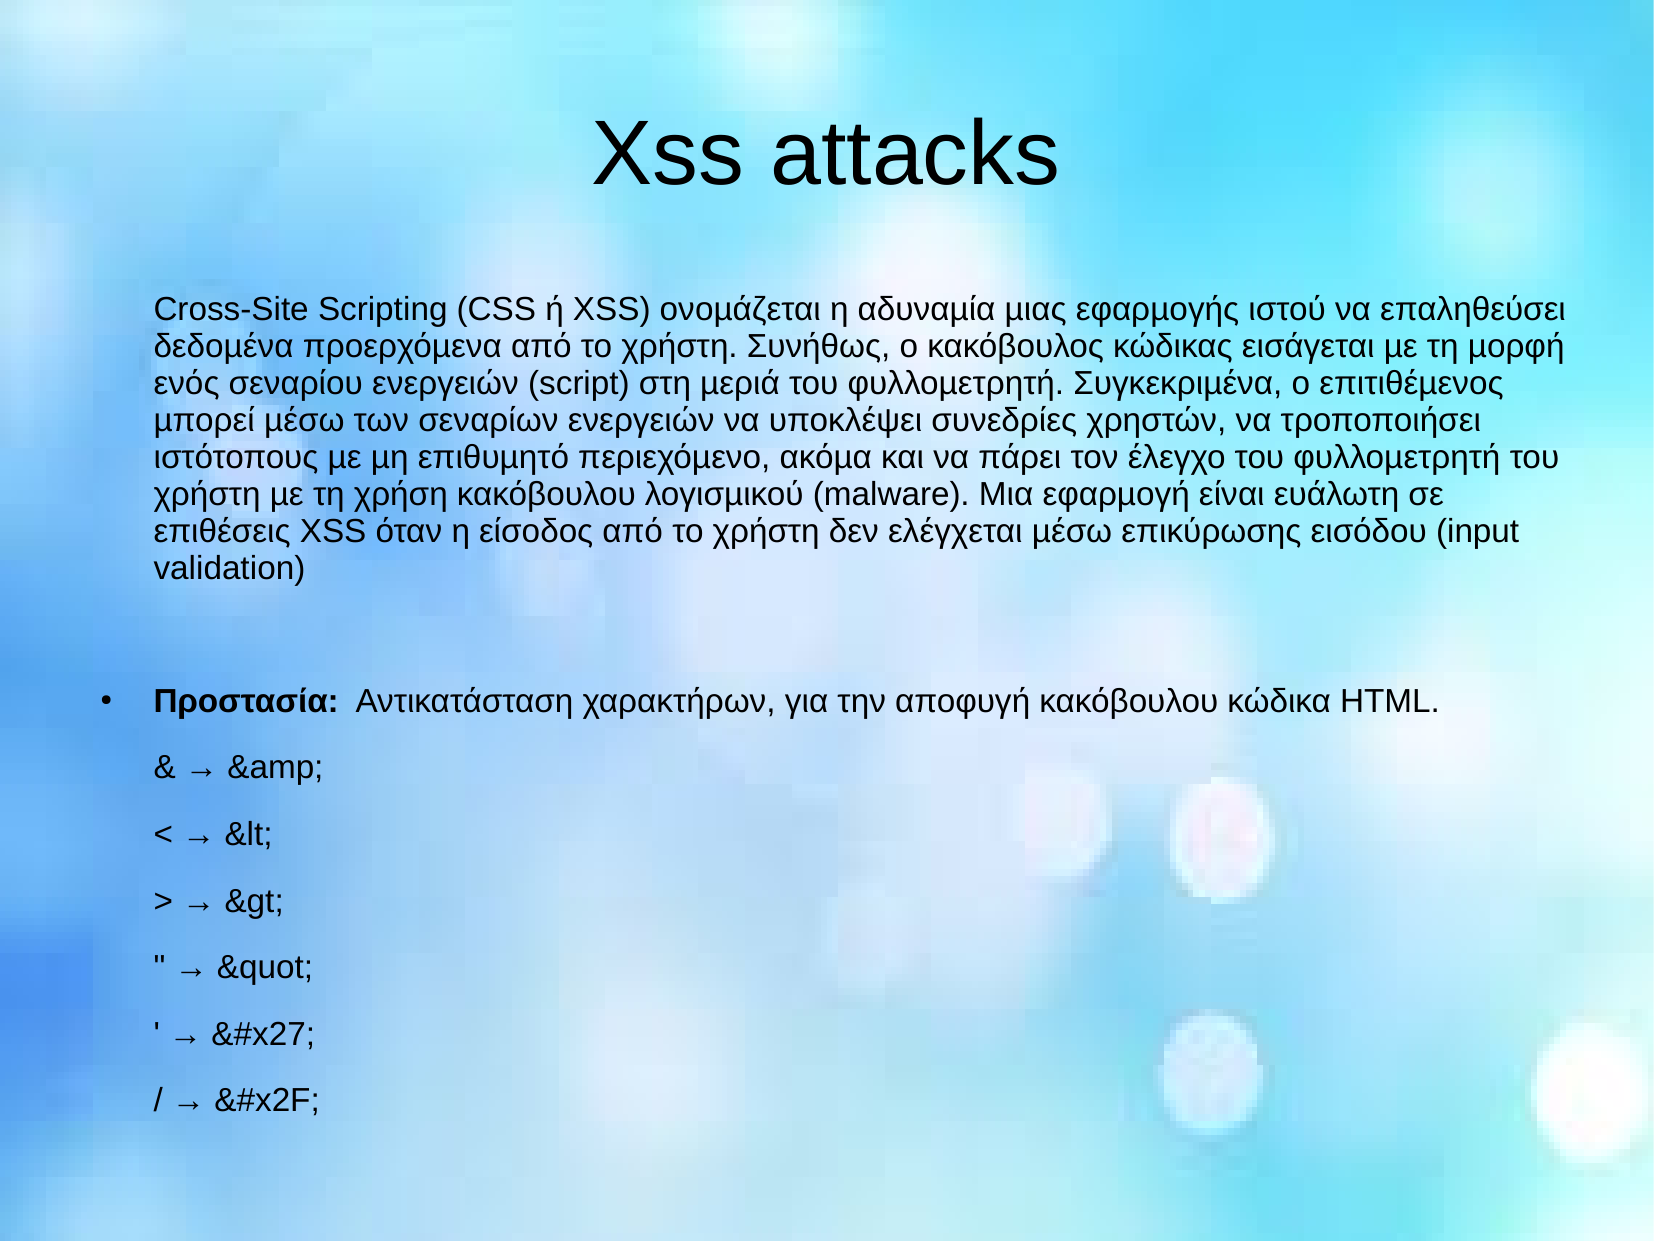

# Xss attacks
Cross-Site Scripting (CSS ή XSS) ονοµάζεται η αδυναµία µιας εφαρµογής ιστού να επαληθεύσει δεδοµένα προερχόµενα από το χρήστη. Συνήθως, ο κακόβουλος κώδικας εισάγεται µε τη µορφή ενός σεναρίου ενεργειών (script) στη µεριά του φυλλοµετρητή. Συγκεκριµένα, ο επιτιθέµενος µπορεί µέσω των σεναρίων ενεργειών να υποκλέψει συνεδρίες χρηστών, να τροποποιήσει ιστότοπους µε µη επιθυµητό περιεχόµενο, ακόµα και να πάρει τον έλεγχο του φυλλοµετρητή του χρήστη µε τη χρήση κακόβουλου λογισµικού (malware). Μια εφαρµογή είναι ευάλωτη σε επιθέσεις XSS όταν η είσοδος από το χρήστη δεν ελέγχεται µέσω επικύρωσης εισόδου (input validation)
Προστασία: Αντικατάσταση χαρακτήρων, για την αποφυγή κακόβουλου κώδικα HTML.
& → &amp;
< → &lt;
> → &gt;
" → &quot;
' → &#x27;
/ → &#x2F;